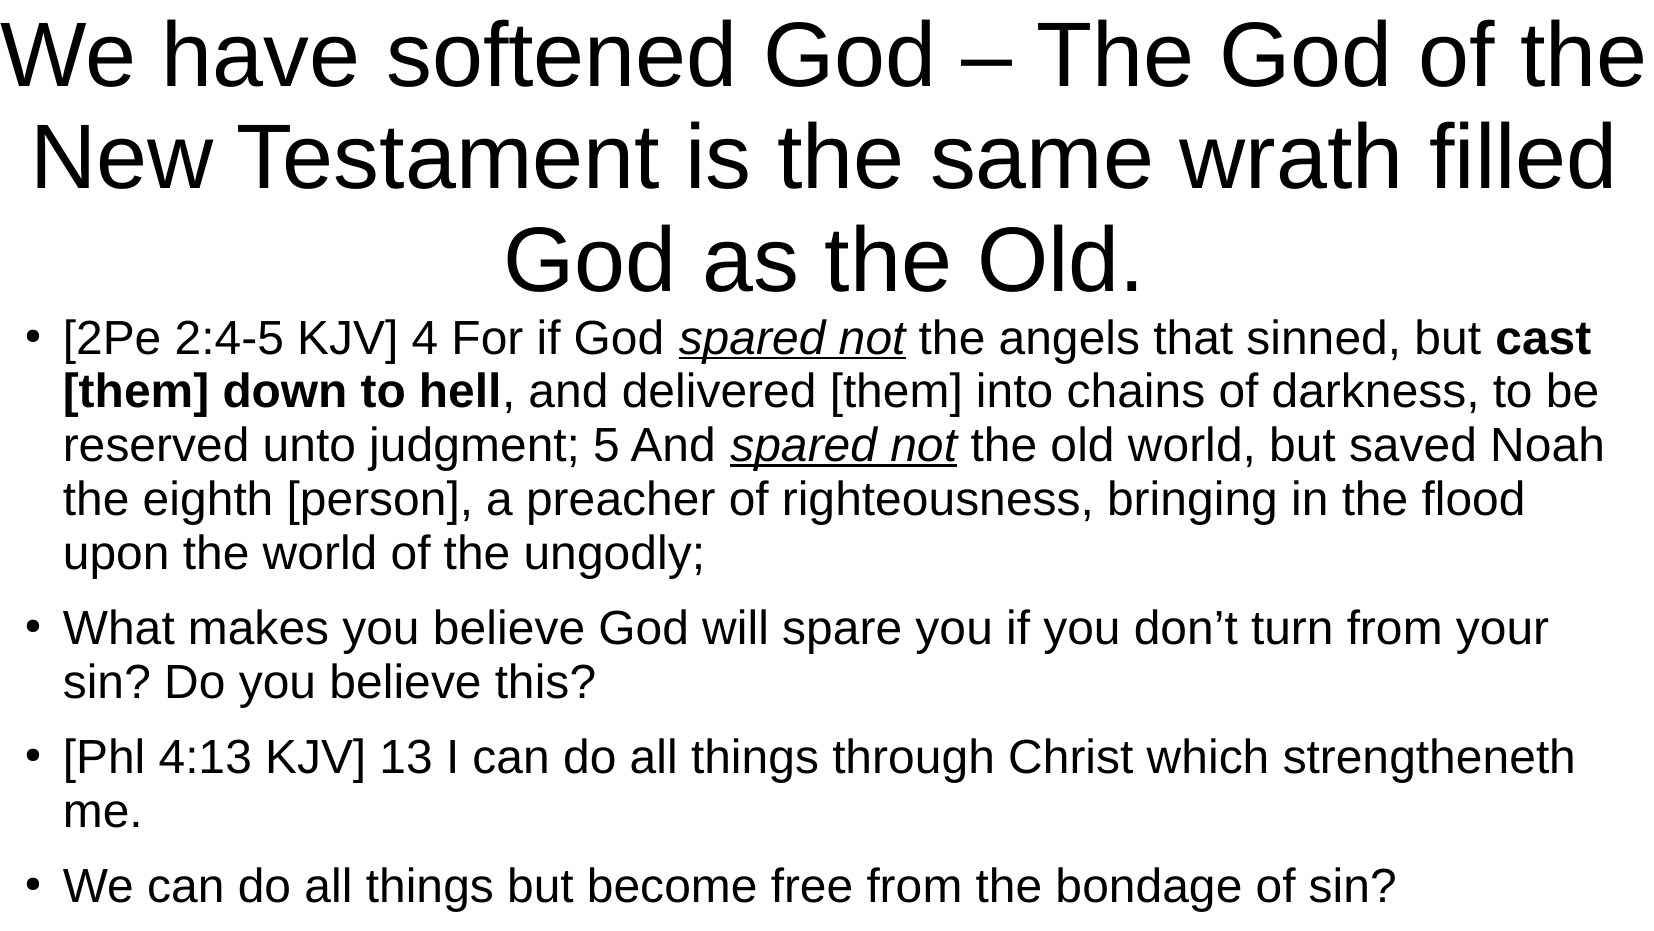

# We have softened God – The God of the New Testament is the same wrath filled God as the Old.
[2Pe 2:4-5 KJV] 4 For if God spared not the angels that sinned, but cast [them] down to hell, and delivered [them] into chains of darkness, to be reserved unto judgment; 5 And spared not the old world, but saved Noah the eighth [person], a preacher of righteousness, bringing in the flood upon the world of the ungodly;
What makes you believe God will spare you if you don’t turn from your sin? Do you believe this?
[Phl 4:13 KJV] 13 I can do all things through Christ which strengtheneth me.
We can do all things but become free from the bondage of sin?